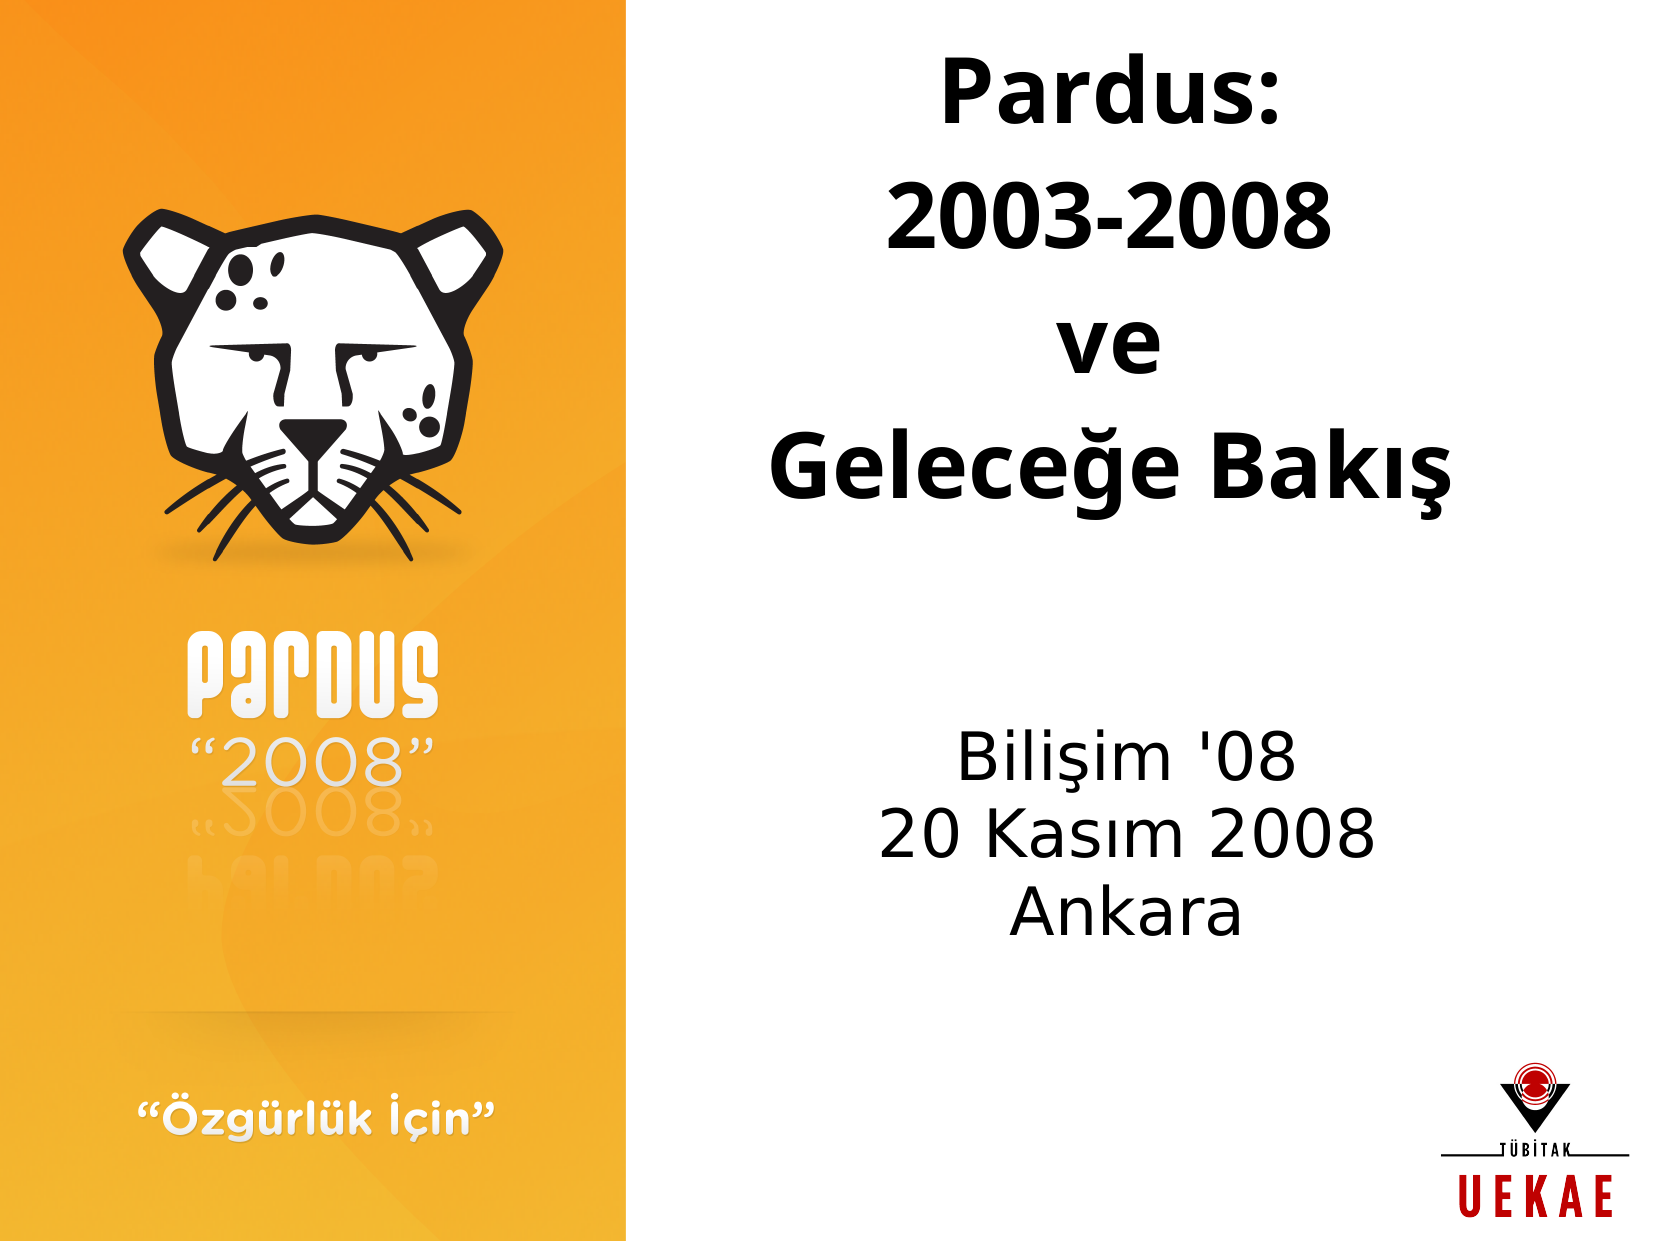

# Pardus: 2003-2008 ve Geleceğe Bakış
Bilişim '08
20 Kasım 2008
Ankara